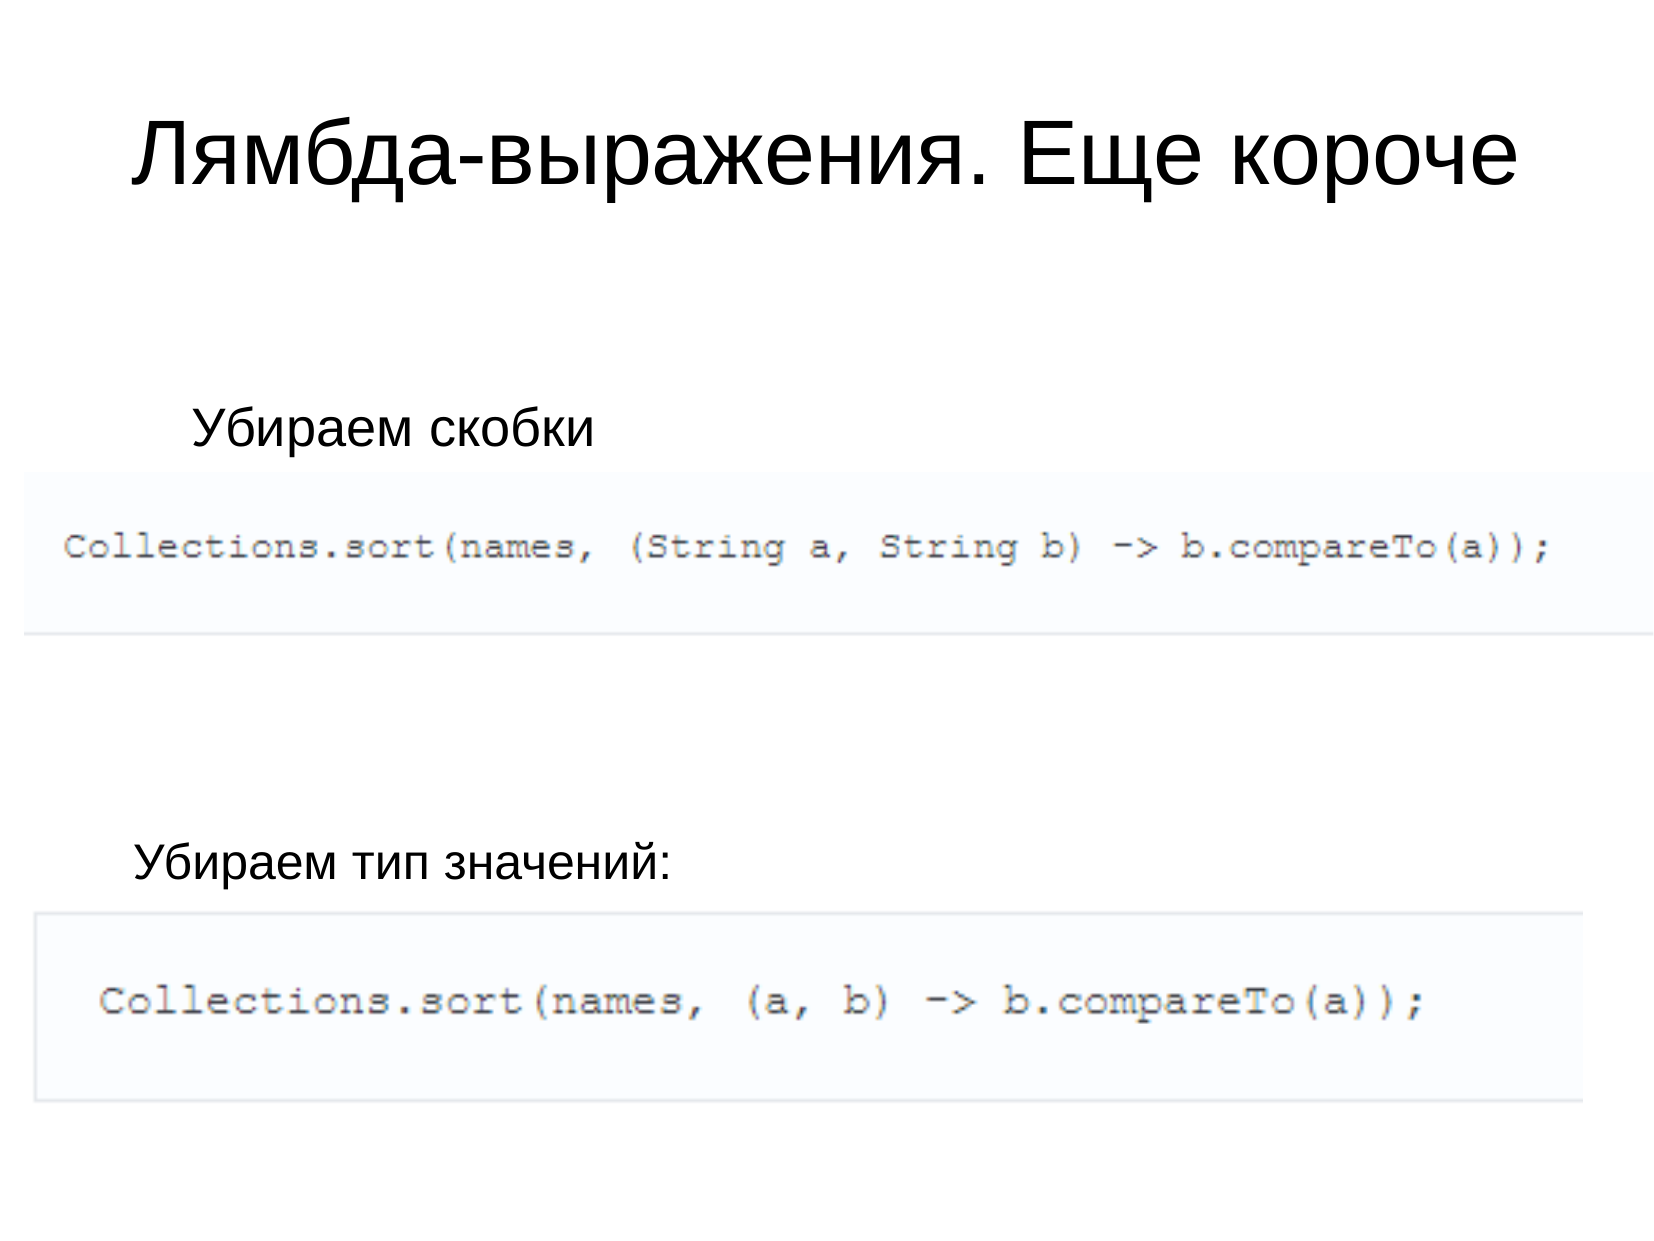

# Лямбда-выражения. Еще короче
Убираем скобки
Убираем тип значений: